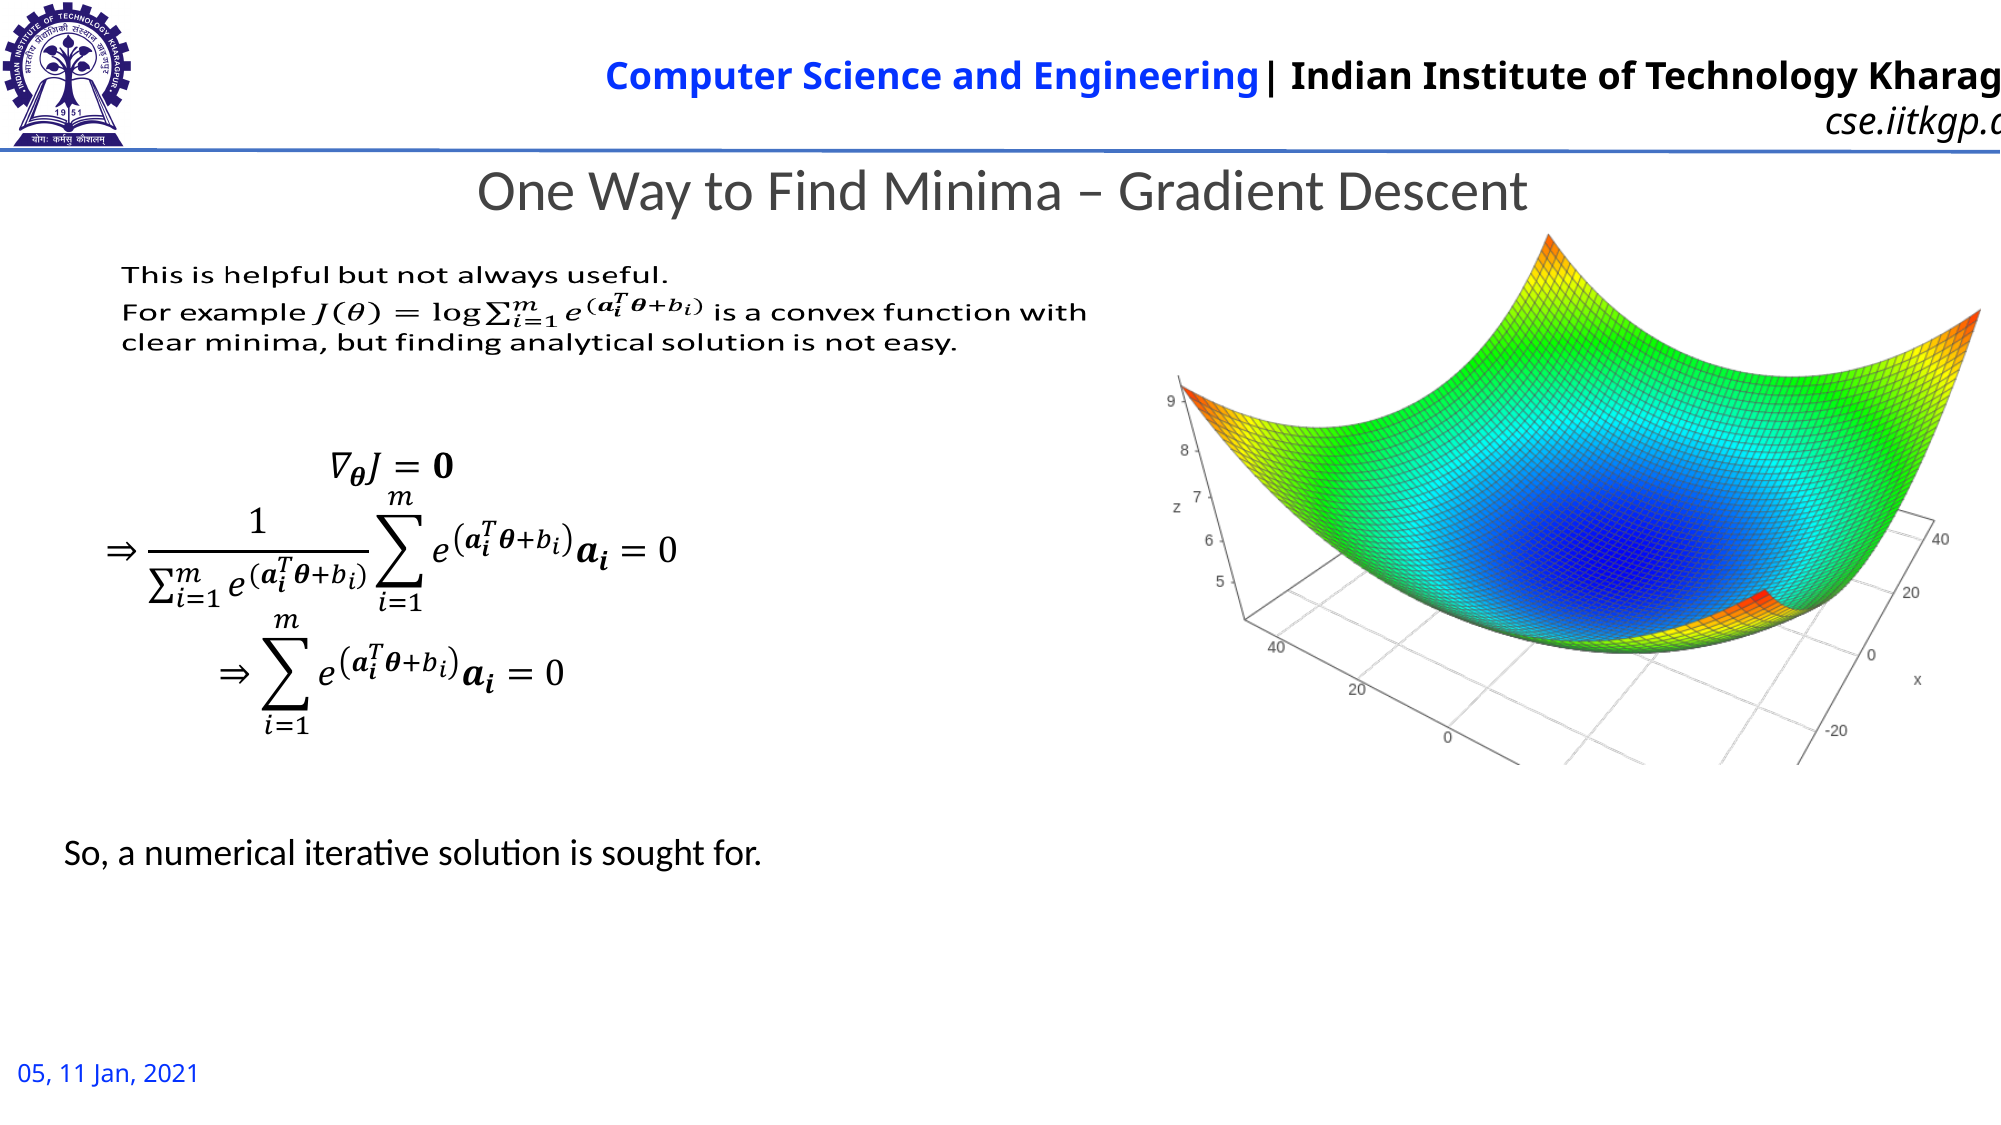

One Way to Find Minima – Gradient Descent
So, a numerical iterative solution is sought for.
05, 11 Jan, 2021